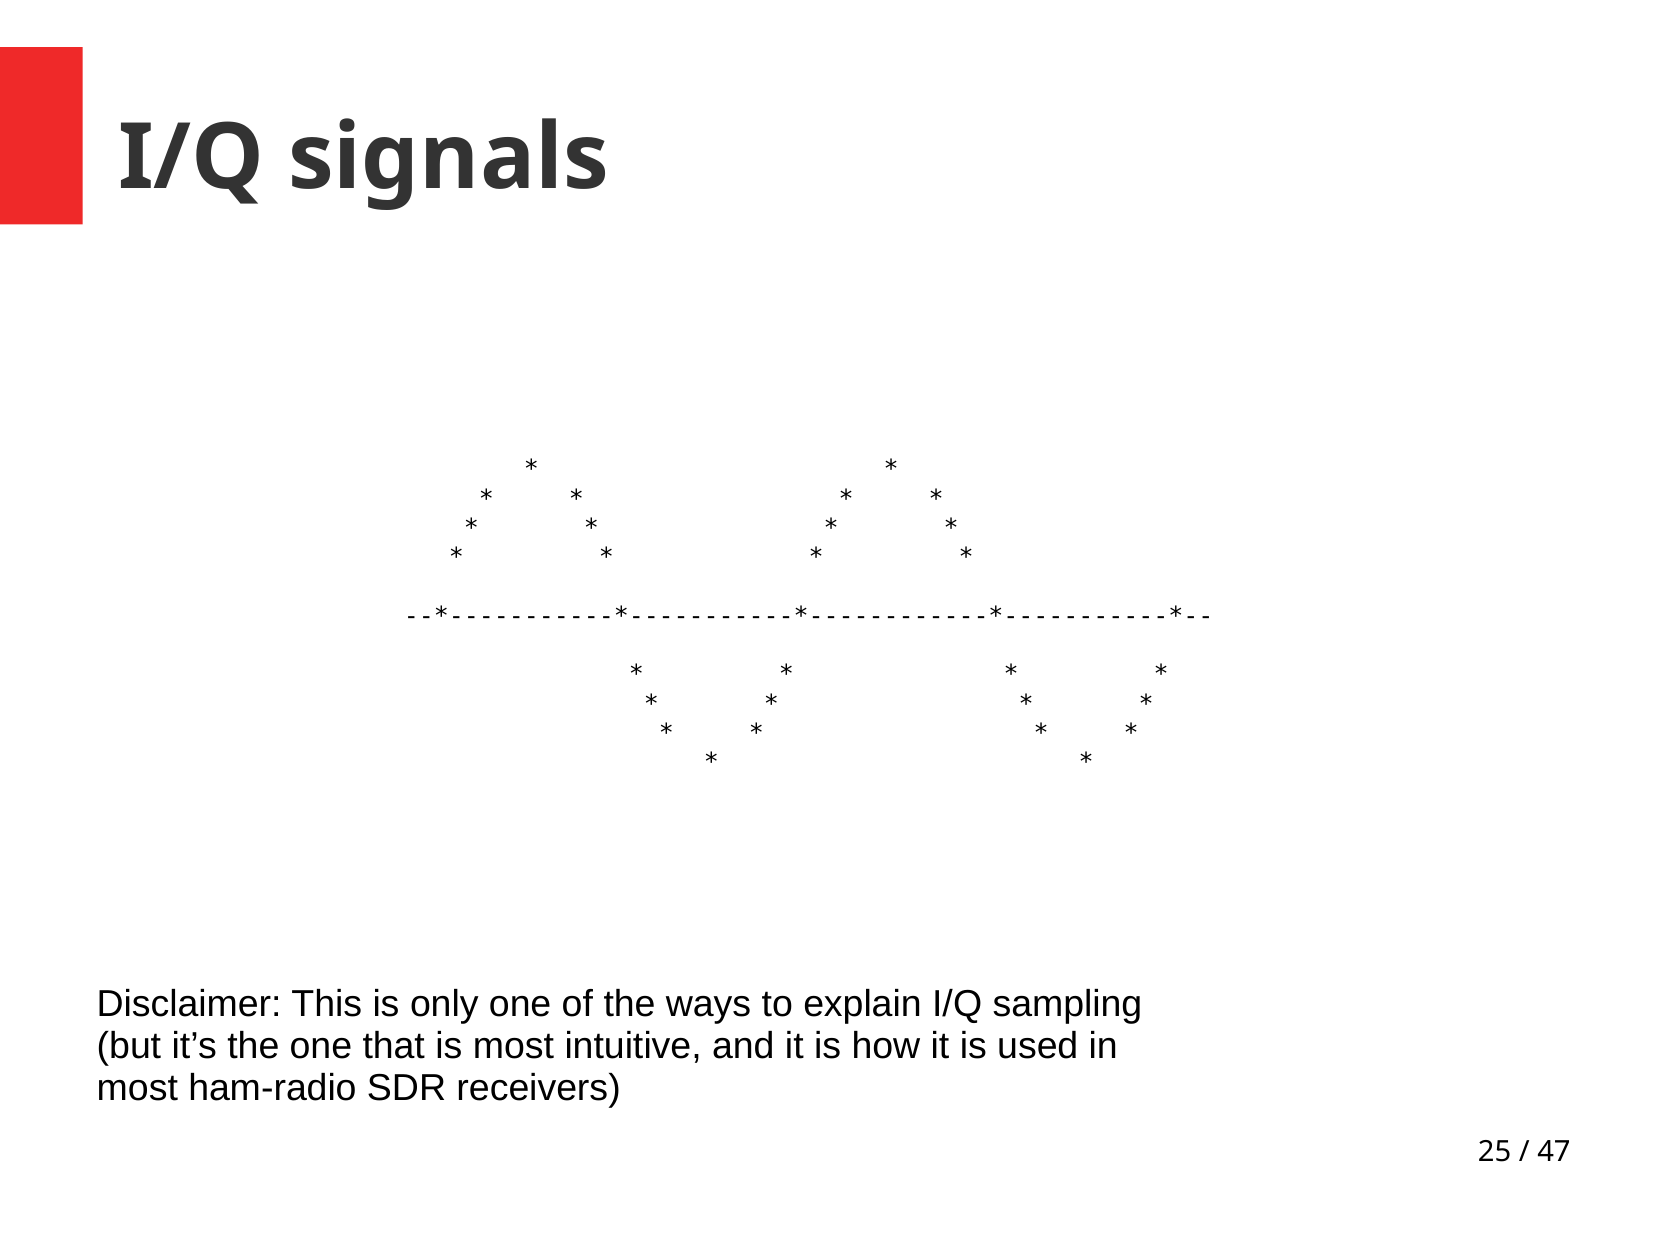

# I/Q signals
 * *
 * * * *
 * * * *
 * * * *
--*-----------*-----------*------------*-----------*--
 * * * *
 * * * *
 * * * *
 * *
Disclaimer: This is only one of the ways to explain I/Q sampling
(but it’s the one that is most intuitive, and it is how it is used in
most ham-radio SDR receivers)
25